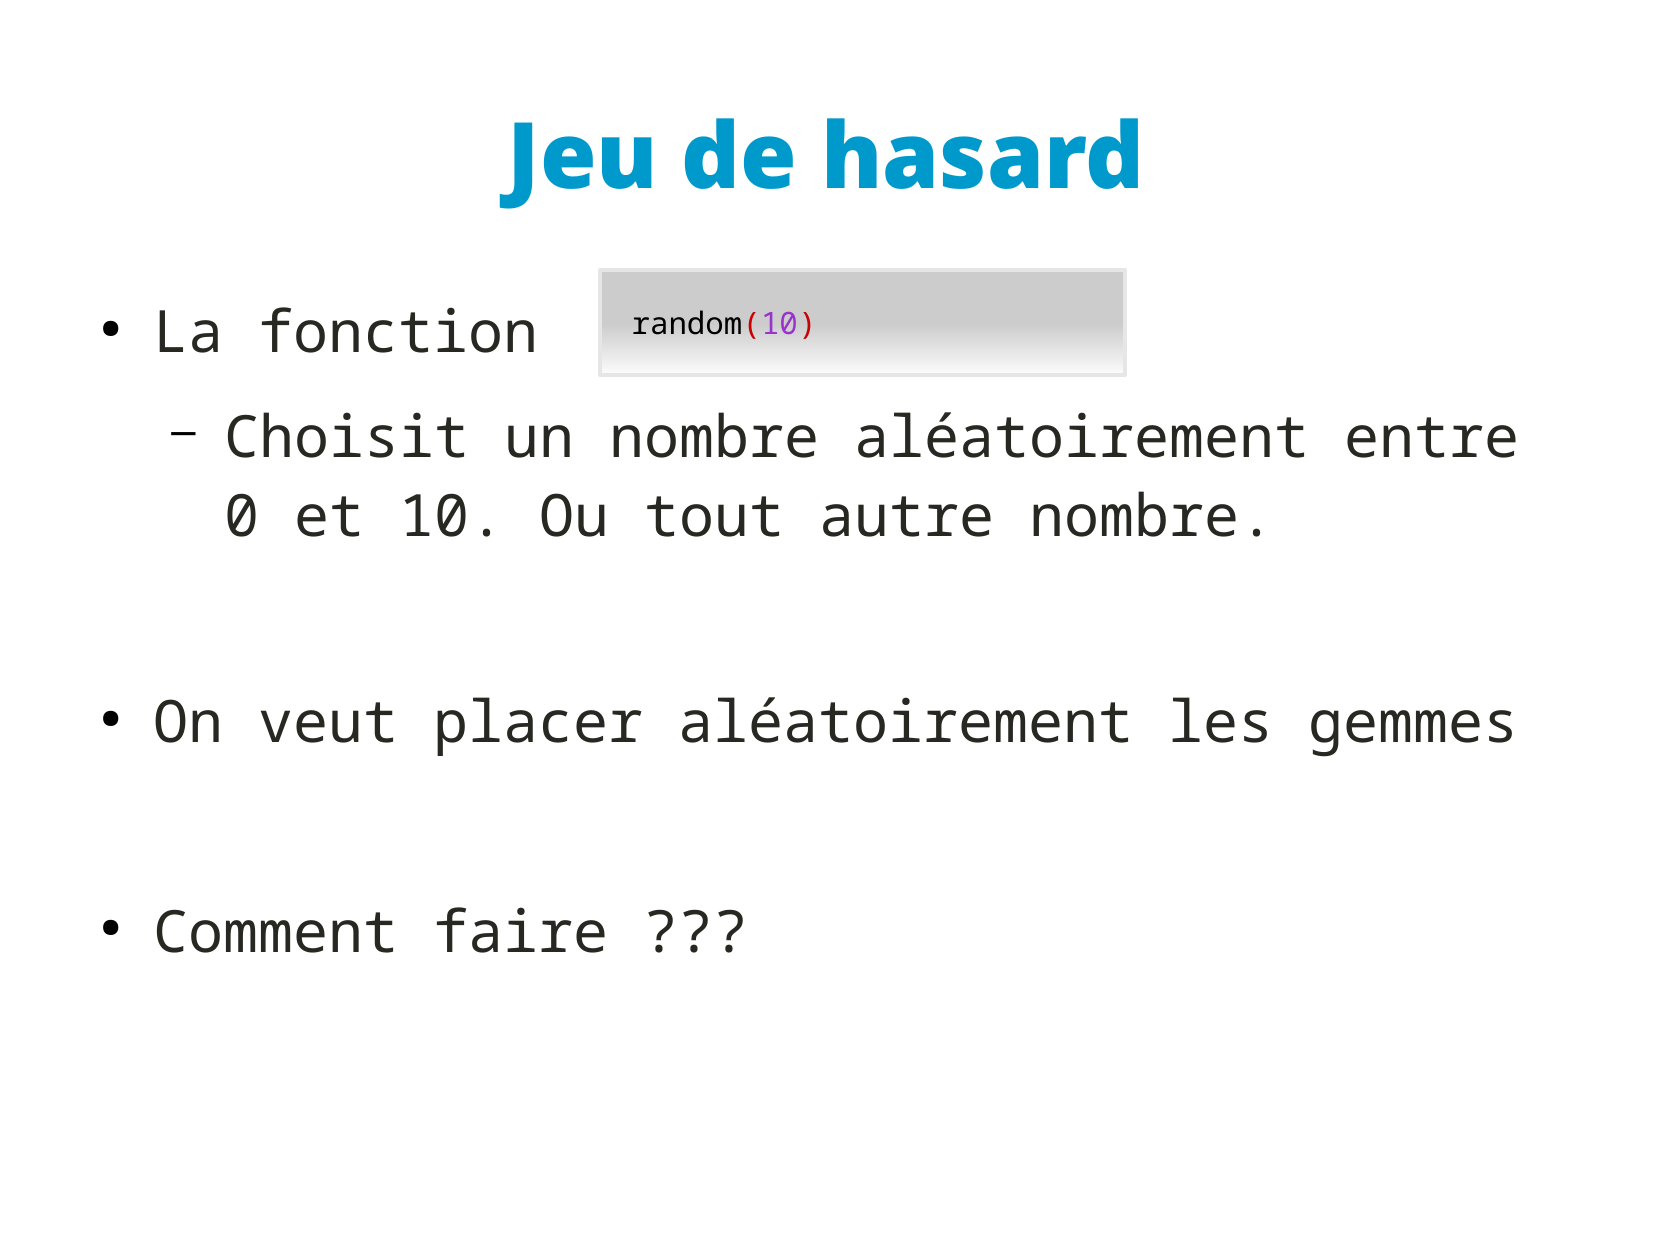

# Jeu de hasard
random(10)
La fonction
Choisit un nombre aléatoirement entre 0 et 10. Ou tout autre nombre.
On veut placer aléatoirement les gemmes
Comment faire ???